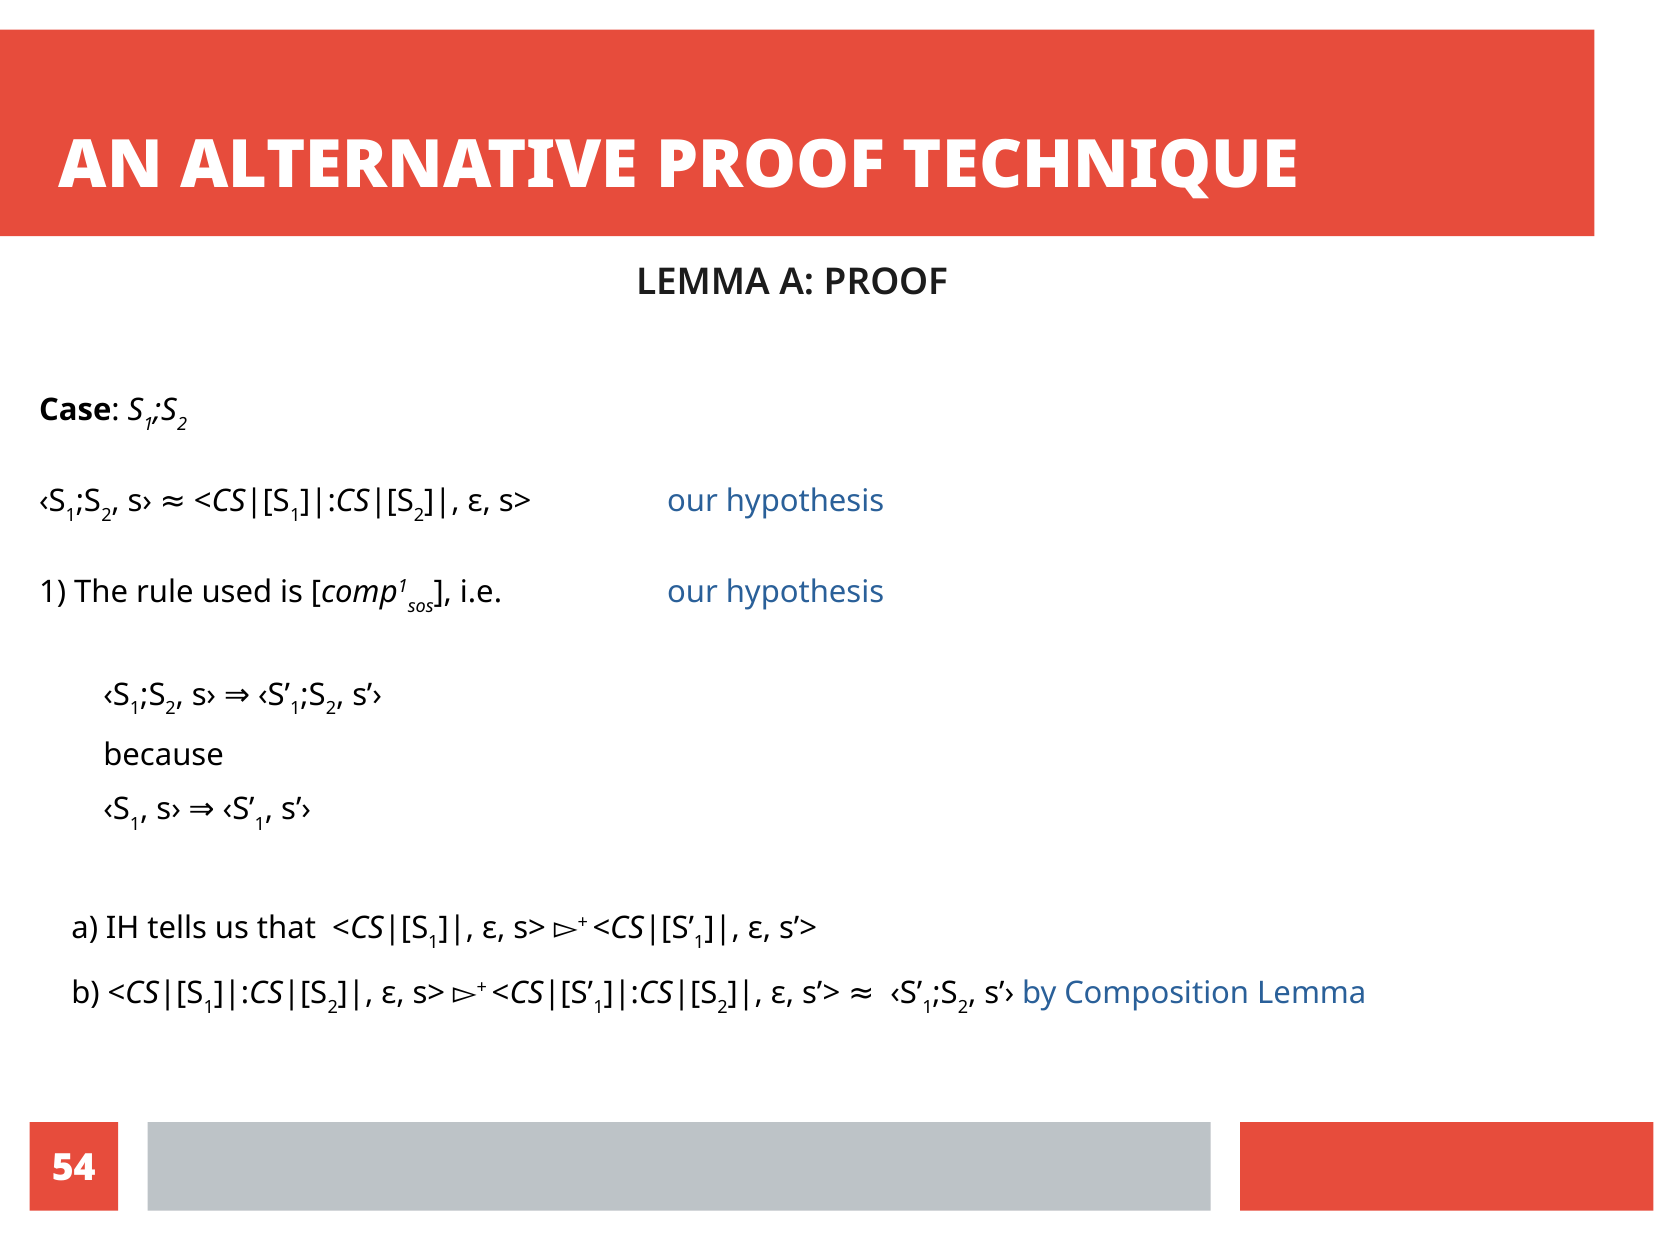

# AN ALTERNATIVE PROOF TECHNIQUE
LEMMA A: PROOF
Case: S1;S2
‹S1;S2, s› ≈ <CS|[S1]|:CS|[S2]|, ε, s> 					 	 our hypothesis
1) The rule used is [comp1sos], i.e.				 	 our hypothesis
‹S1;S2, s› ⇒ ‹S’1;S2, s’›
because
‹S1, s› ⇒ ‹S’1, s’›
a) IH tells us that <CS|[S1]|, ε, s> ▻+ <CS|[S’1]|, ε, s’>
b) <CS|[S1]|:CS|[S2]|, ε, s> ▻+ <CS|[S’1]|:CS|[S2]|, ε, s’> ≈ ‹S’1;S2, s’› by Composition Lemma
54